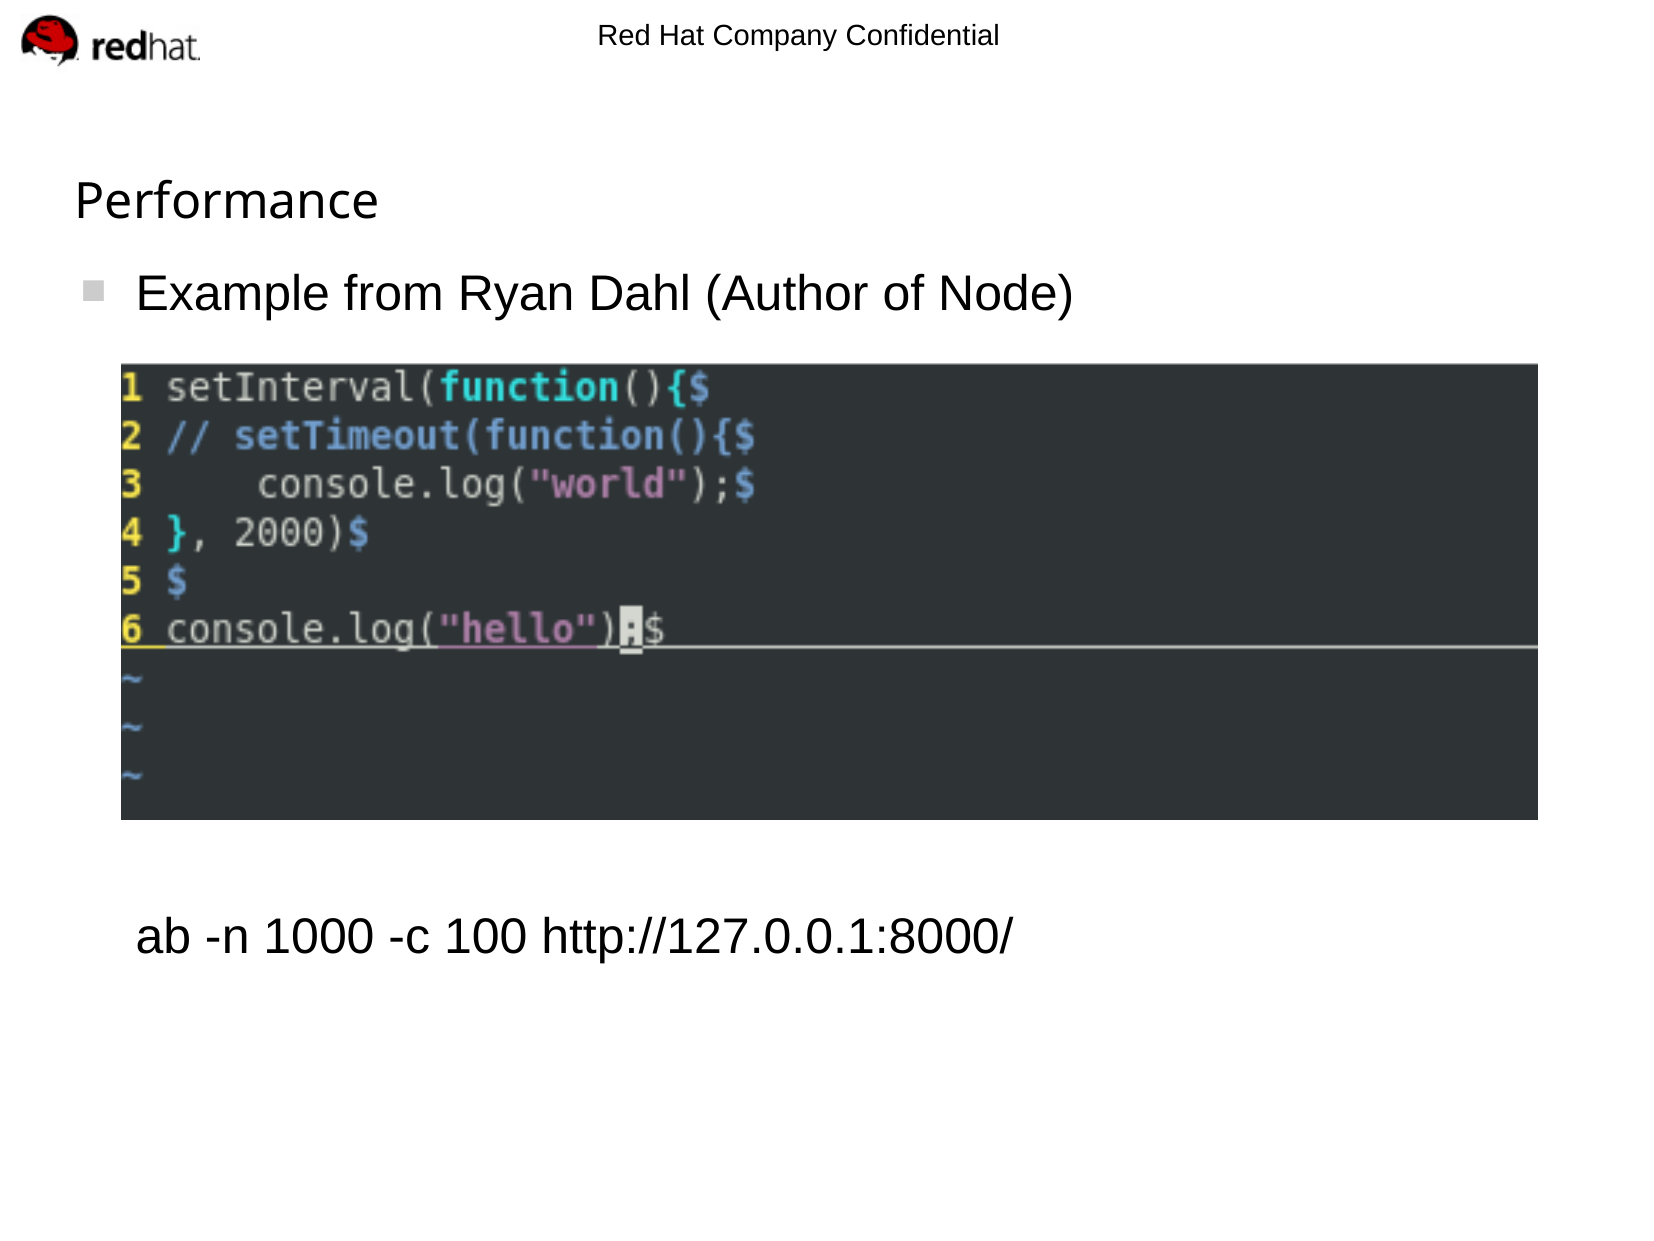

# Performance
Example from Ryan Dahl (Author of Node)
ab -n 1000 -c 100 http://127.0.0.1:8000/